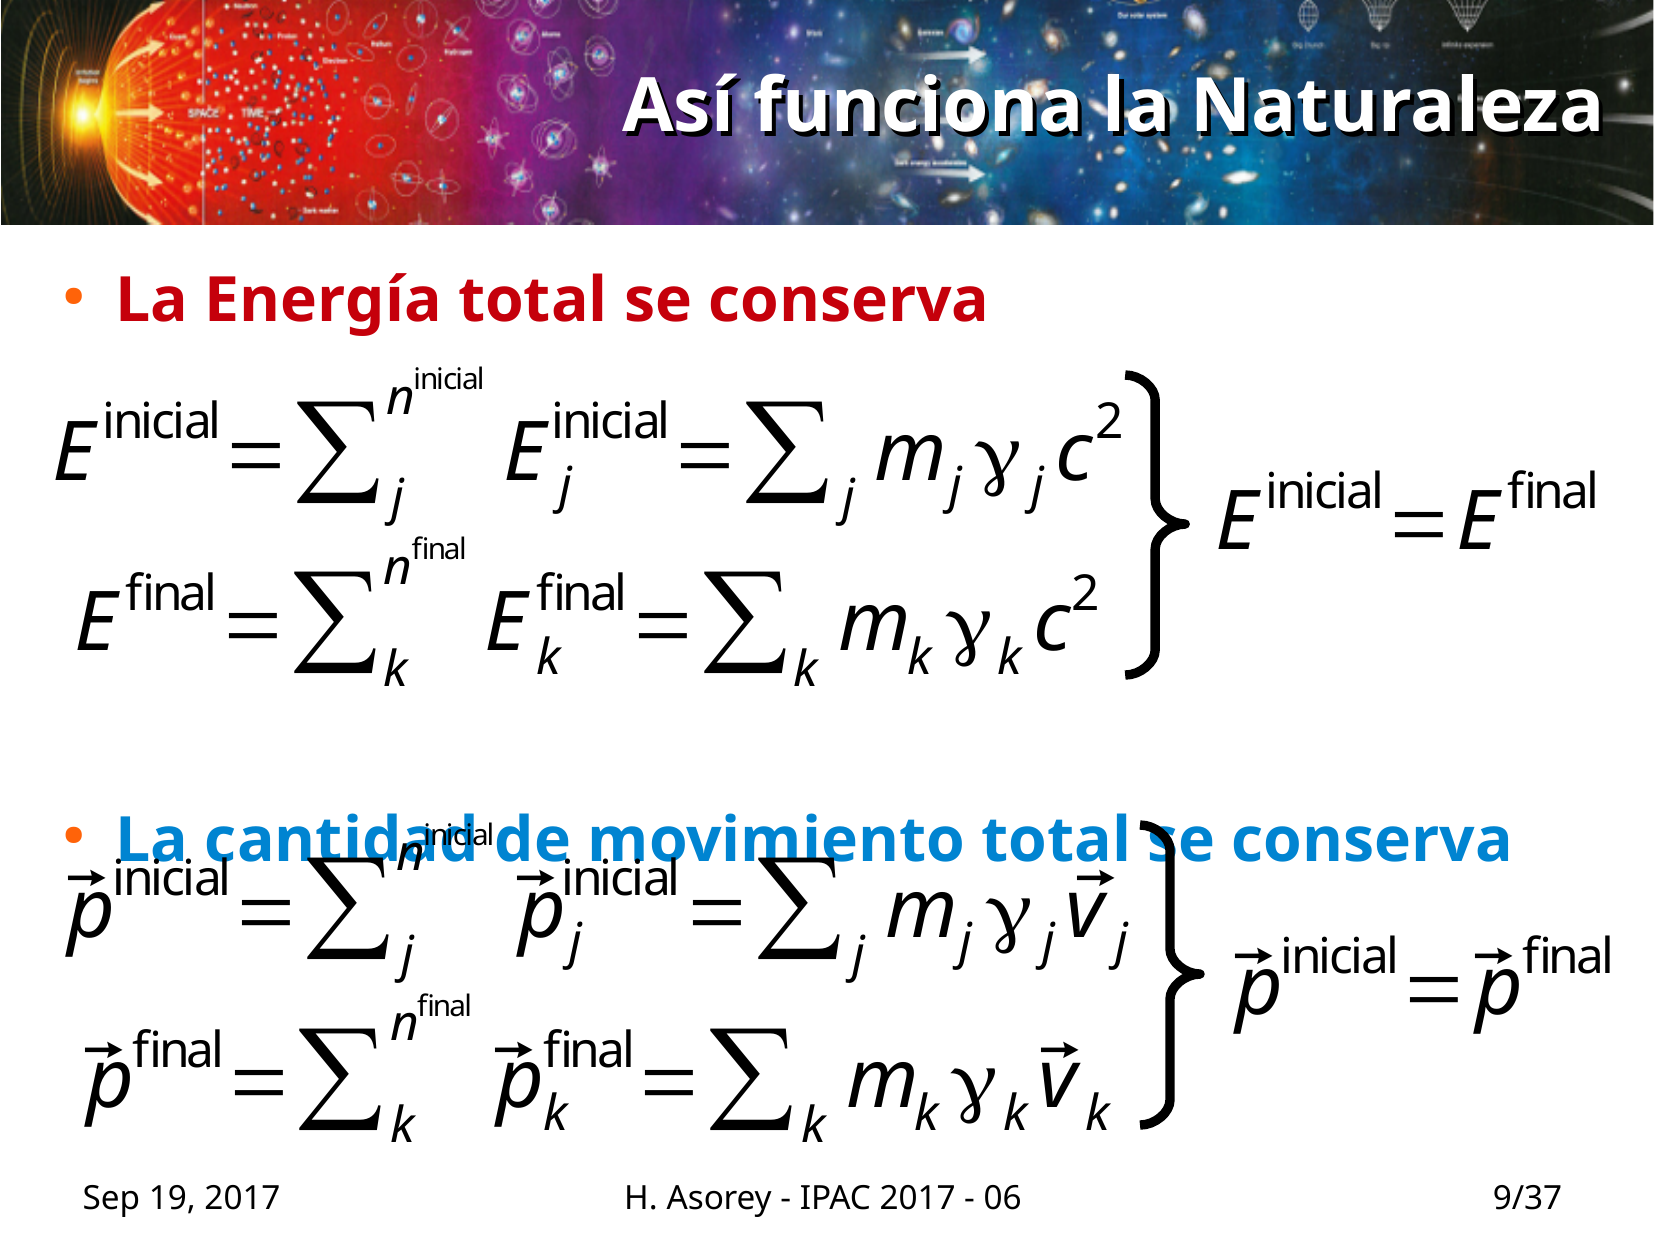

# Así funciona la Naturaleza
La Energía total se conserva
La cantidad de movimiento total se conserva
Sep 19, 2017
H. Asorey - IPAC 2017 - 06
9